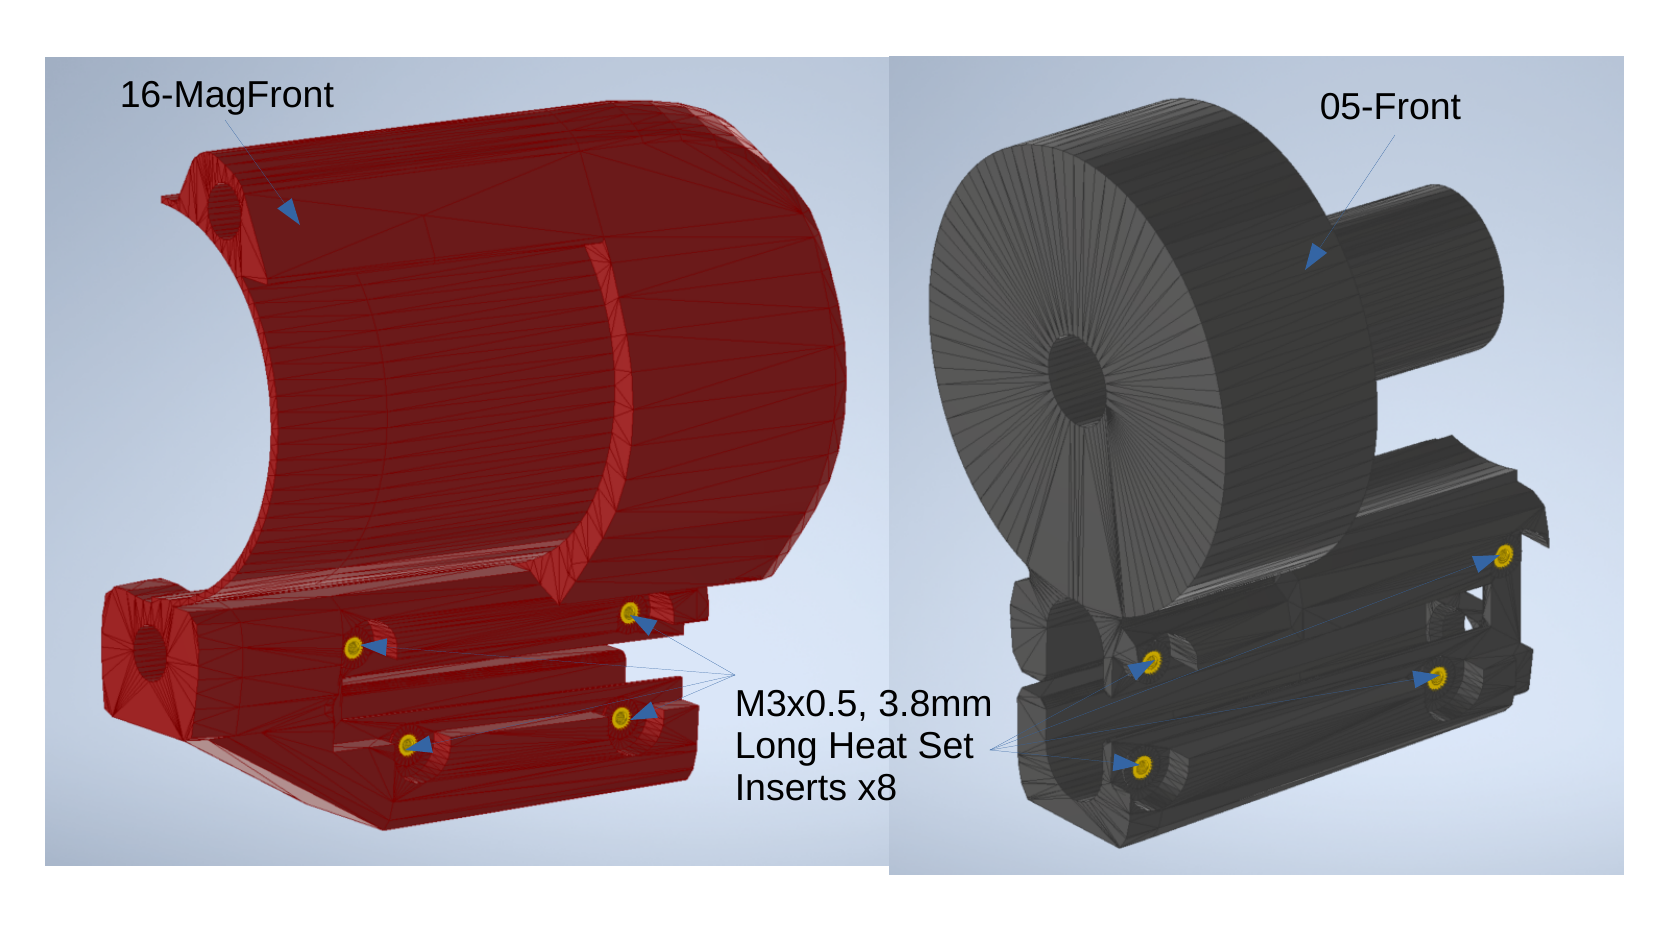

16-MagFront
05-Front
M3x0.5, 3.8mm Long Heat Set Inserts x8